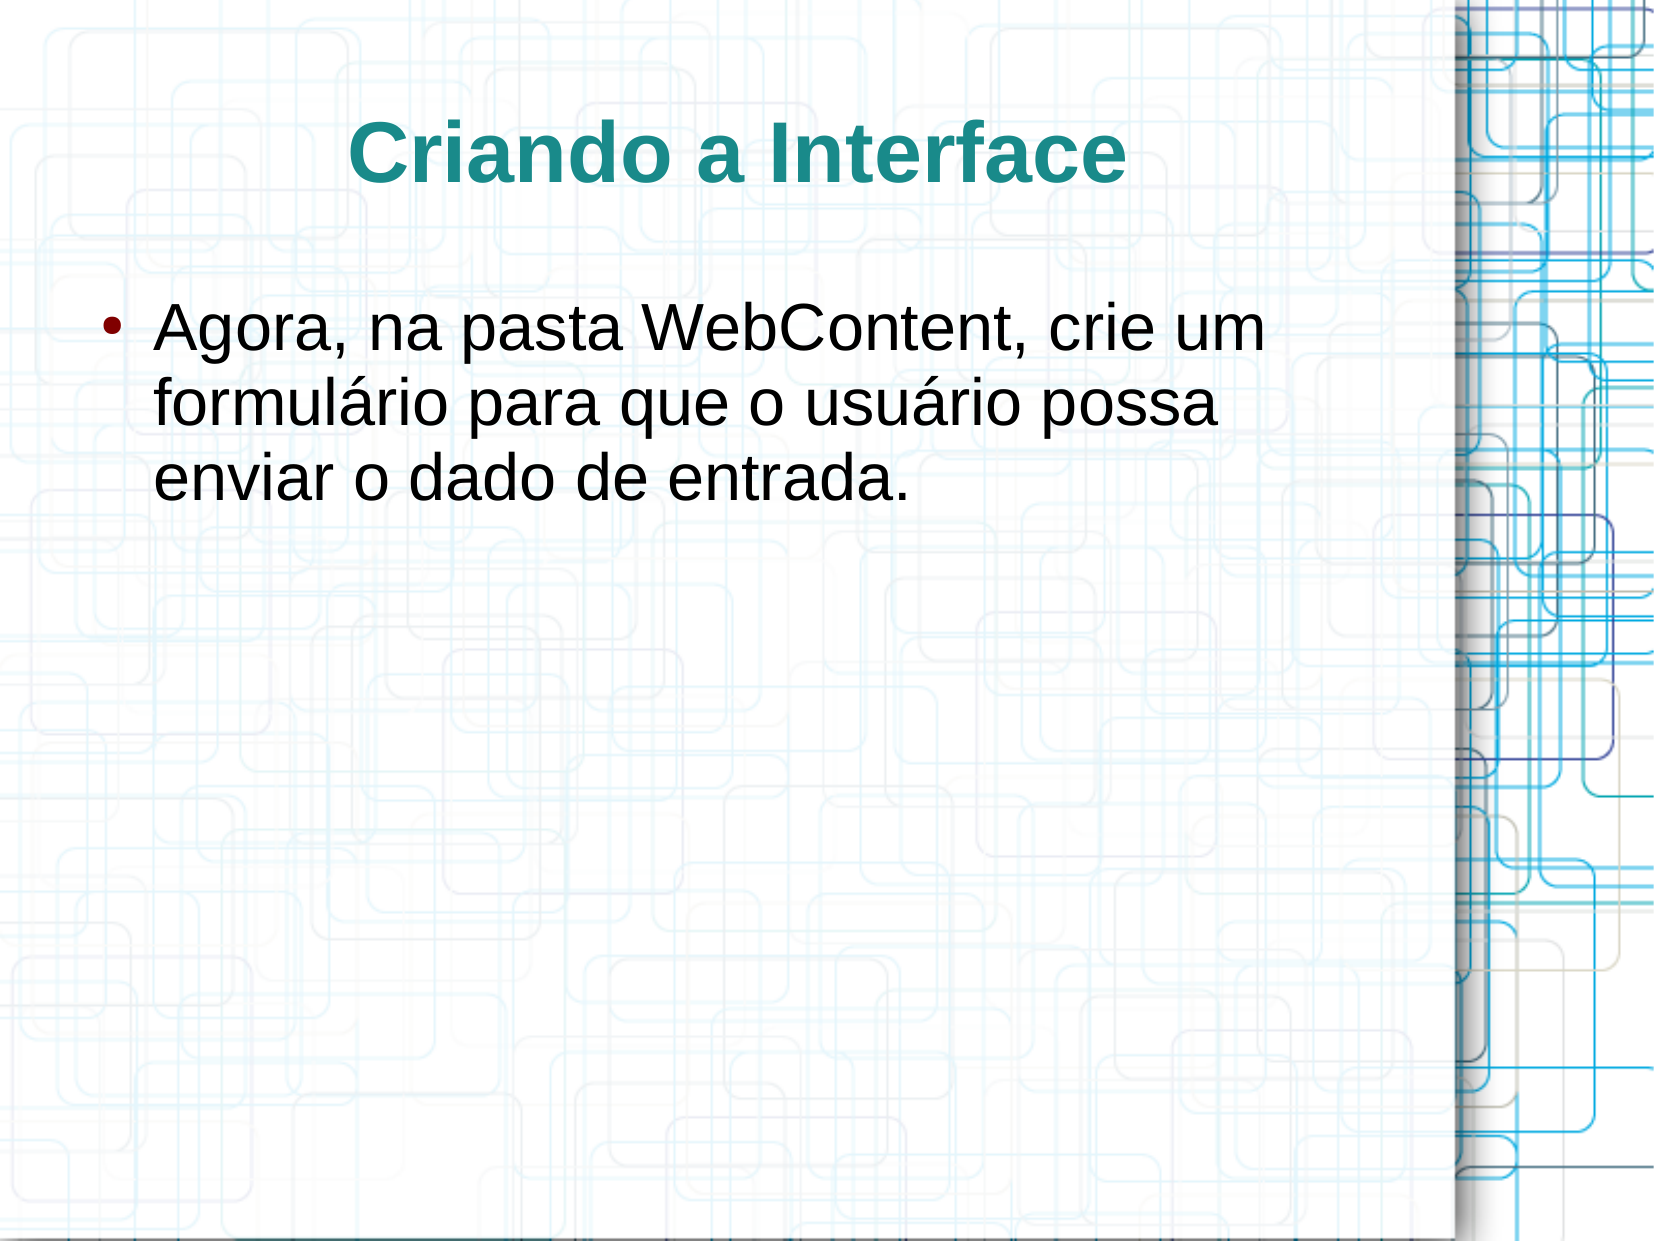

# Criando a Interface
Agora, na pasta WebContent, crie um formulário para que o usuário possa enviar o dado de entrada.